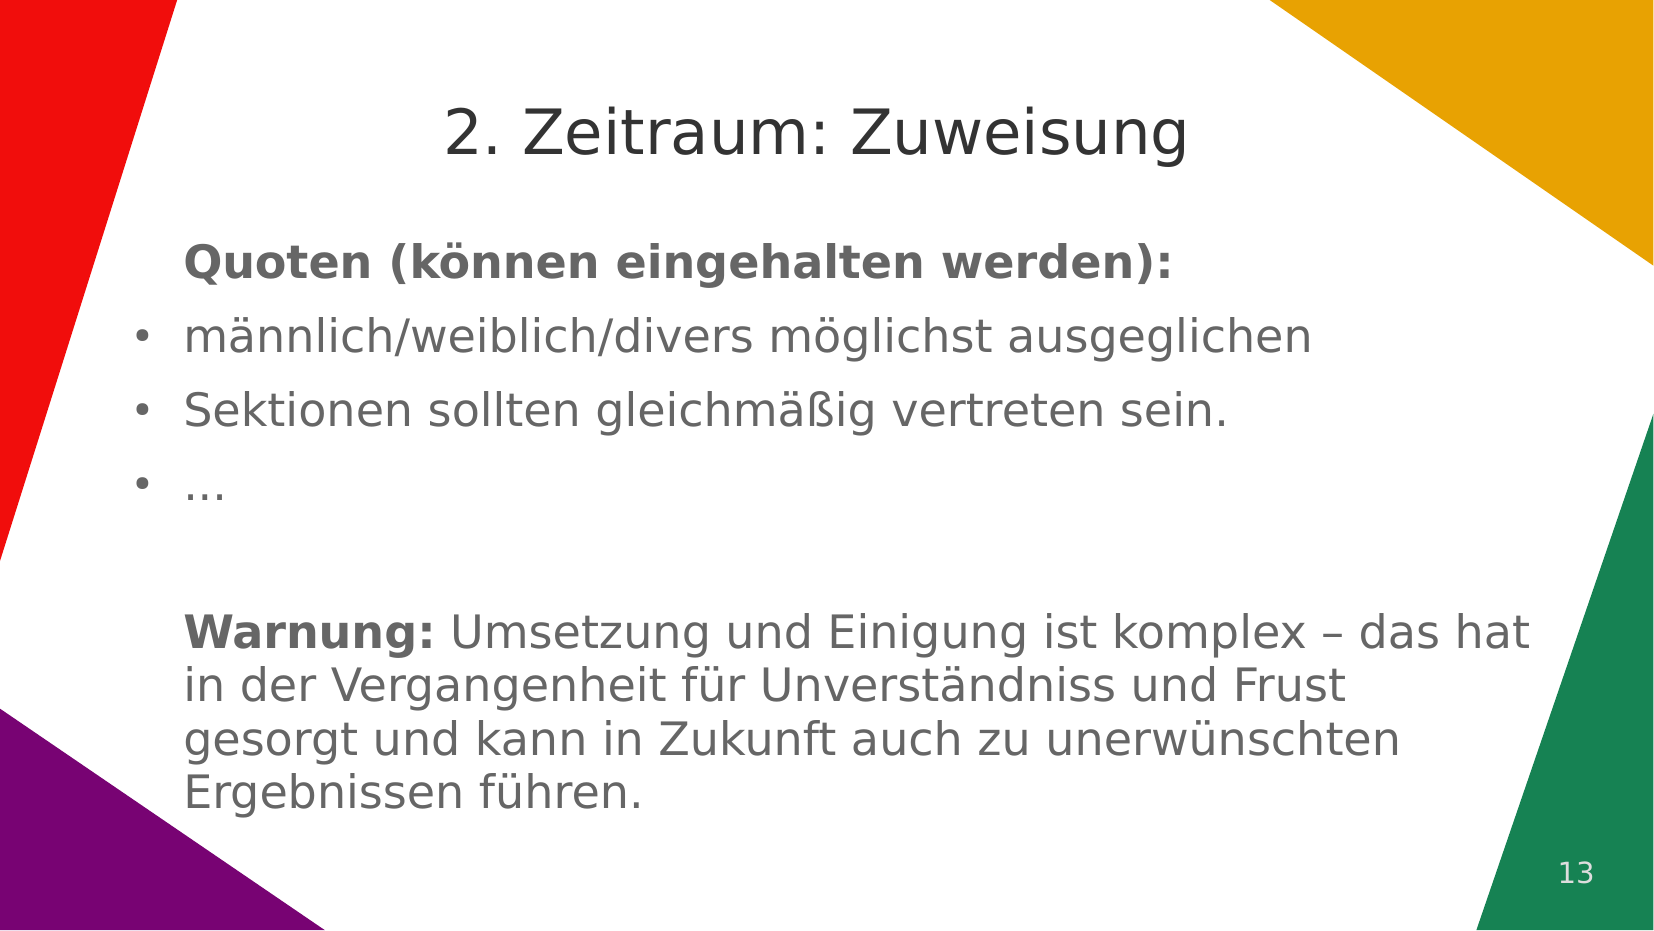

# 2. Zeitraum: Zuweisung
Quoten (können eingehalten werden):
männlich/weiblich/divers möglichst ausgeglichen
Sektionen sollten gleichmäßig vertreten sein.
...
Warnung: Umsetzung und Einigung ist komplex – das hat in der Vergangenheit für Unverständniss und Frust gesorgt und kann in Zukunft auch zu unerwünschten Ergebnissen führen.
13